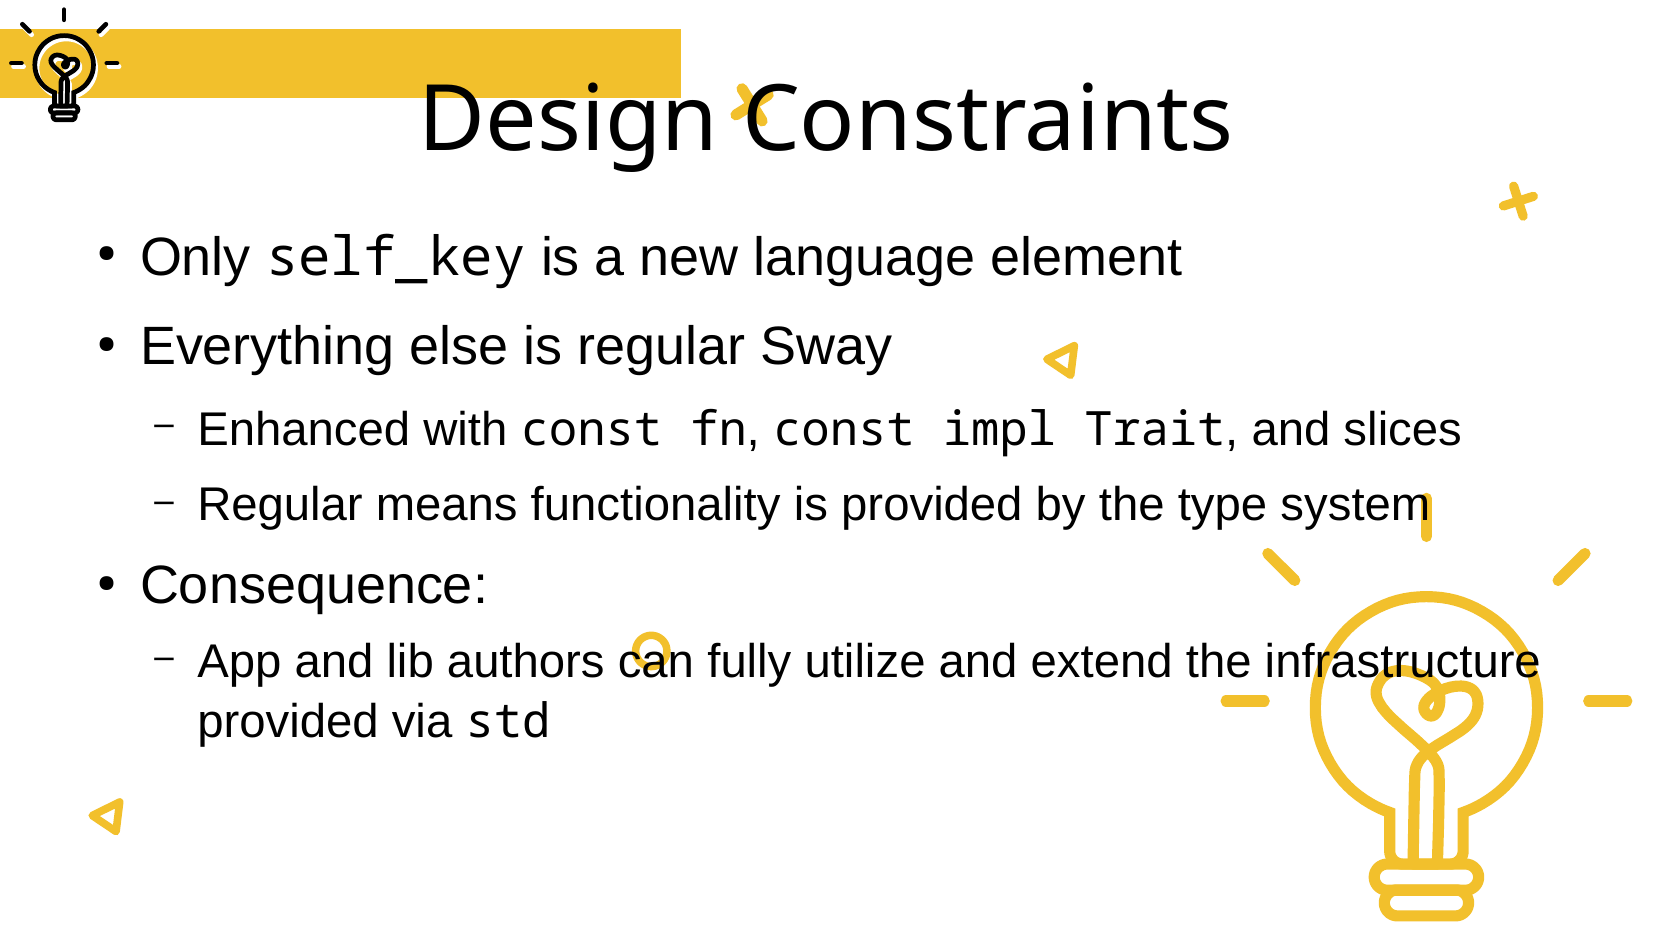

# Design Constraints
Only self_key is a new language element
Everything else is regular Sway
Enhanced with const fn, const impl Trait, and slices
Regular means functionality is provided by the type system
Consequence:
App and lib authors can fully utilize and extend the infrastructure provided via std